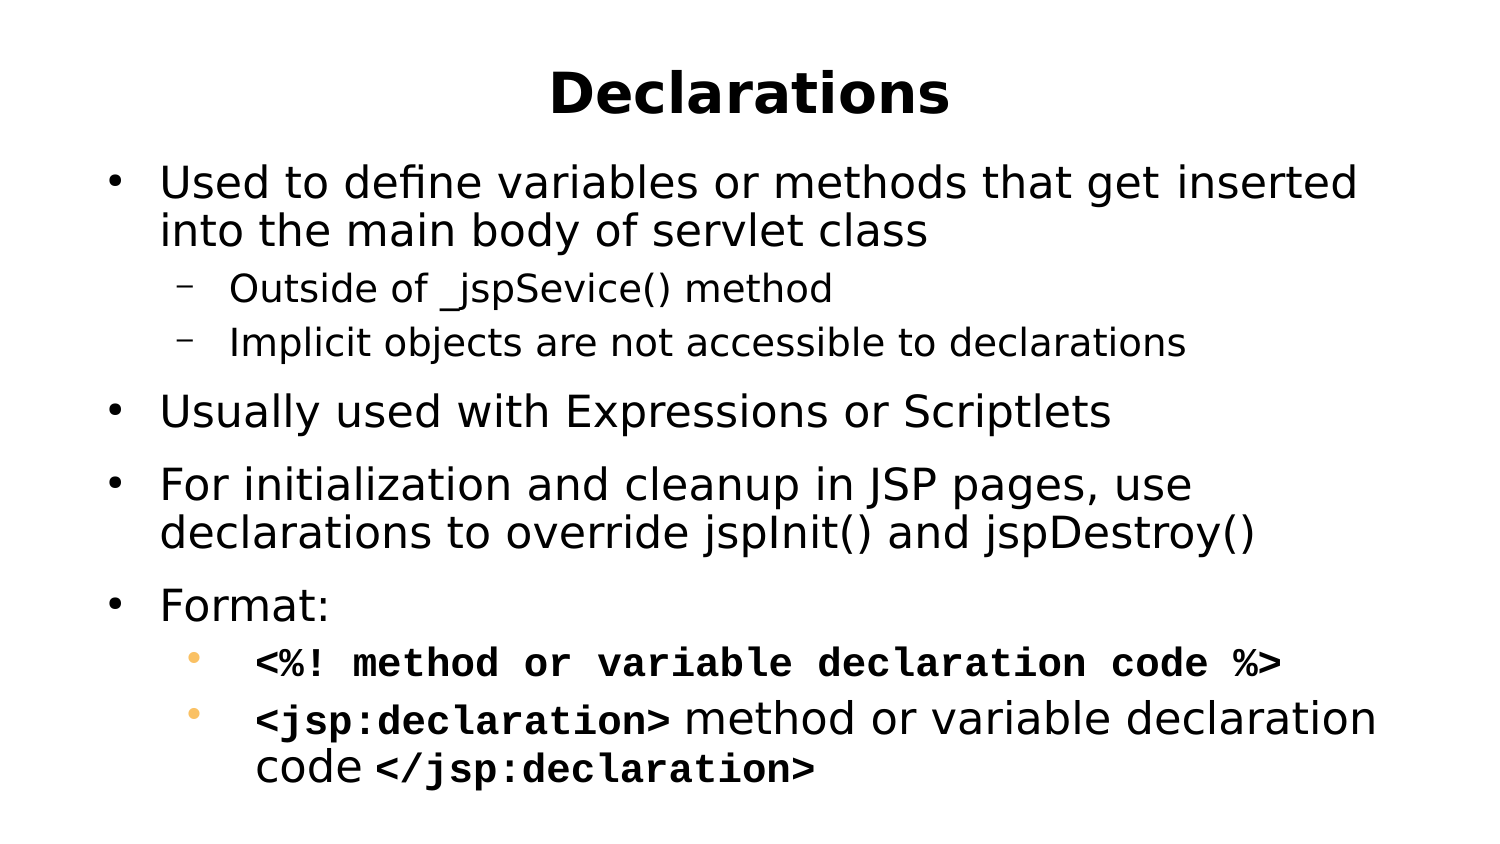

# Declarations
Used to define variables or methods that get inserted into the main body of servlet class
Outside of _jspSevice() method
Implicit objects are not accessible to declarations
Usually used with Expressions or Scriptlets
For initialization and cleanup in JSP pages, use declarations to override jspInit() and jspDestroy()
Format:
<%! method or variable declaration code %>
<jsp:declaration> method or variable declaration code </jsp:declaration>